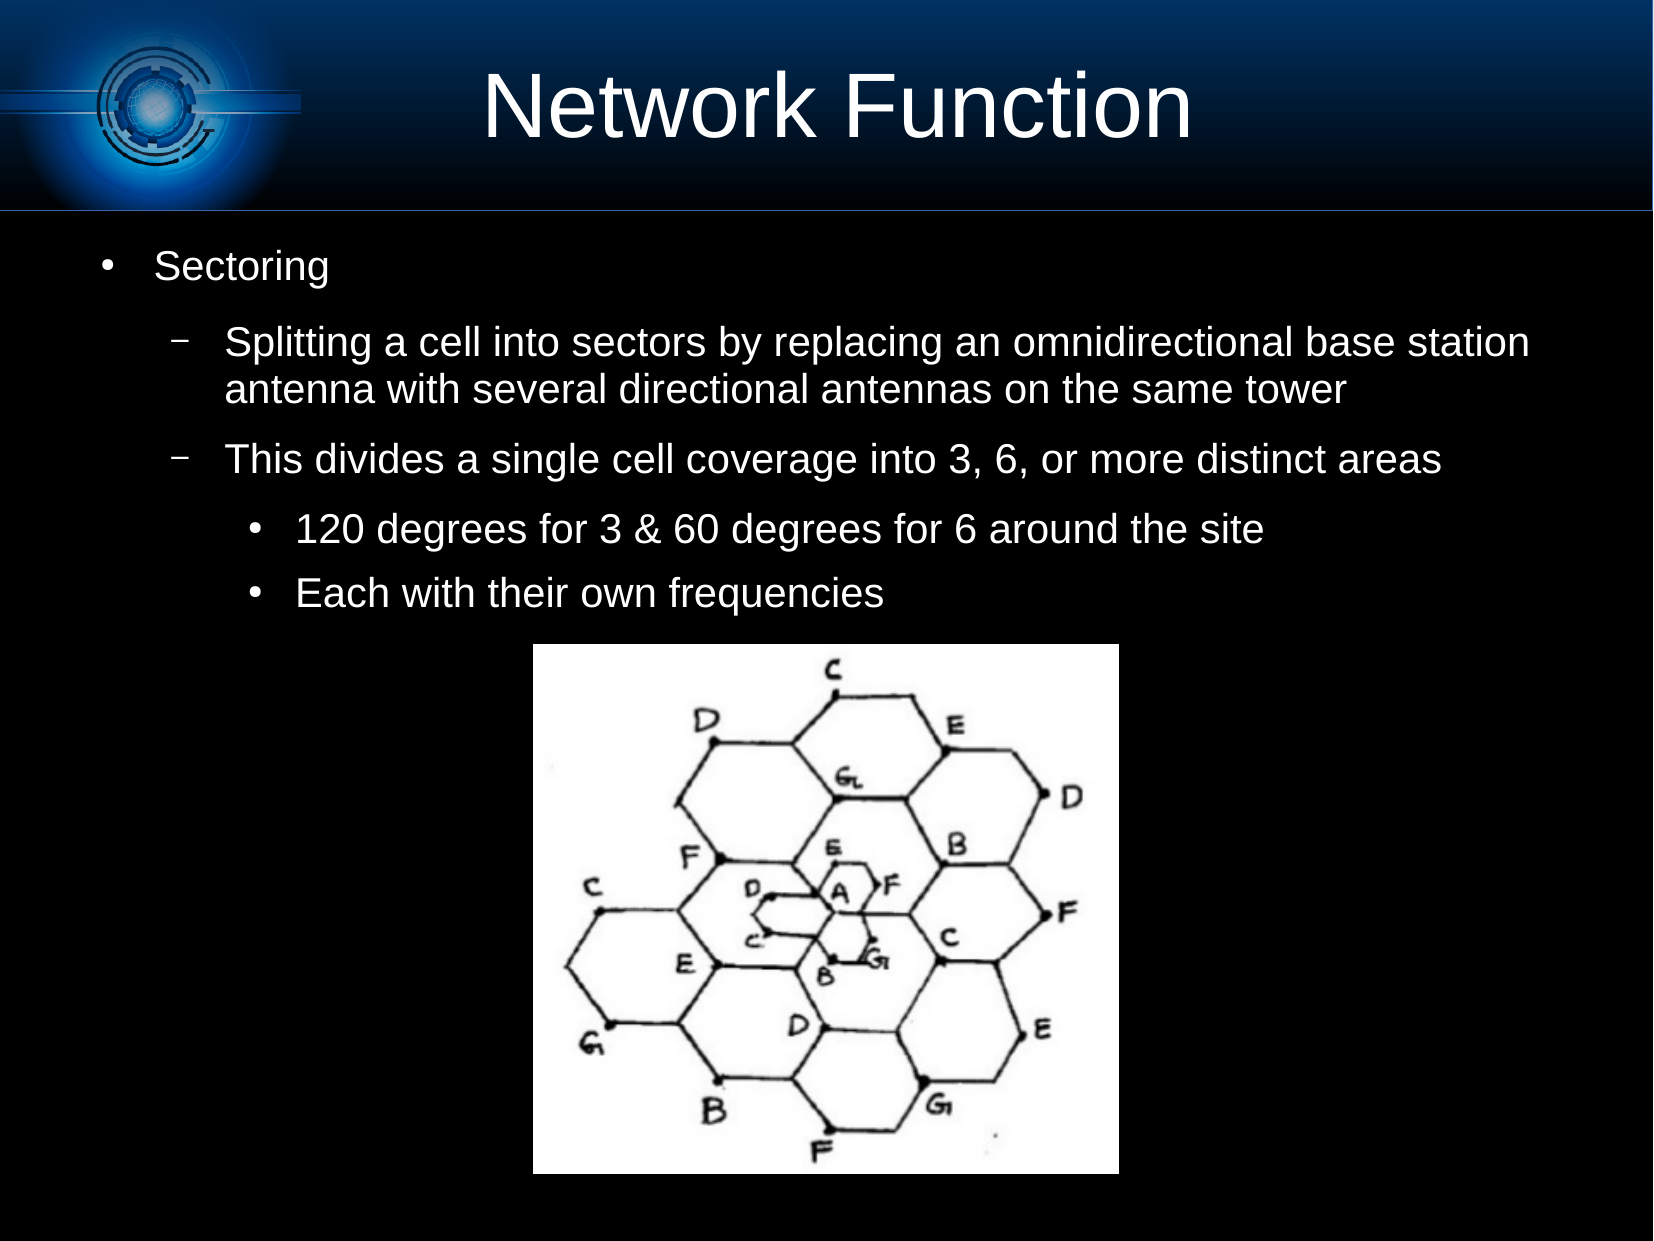

# Network Function
Sectoring
Splitting a cell into sectors by replacing an omnidirectional base station antenna with several directional antennas on the same tower
This divides a single cell coverage into 3, 6, or more distinct areas
120 degrees for 3 & 60 degrees for 6 around the site
Each with their own frequencies